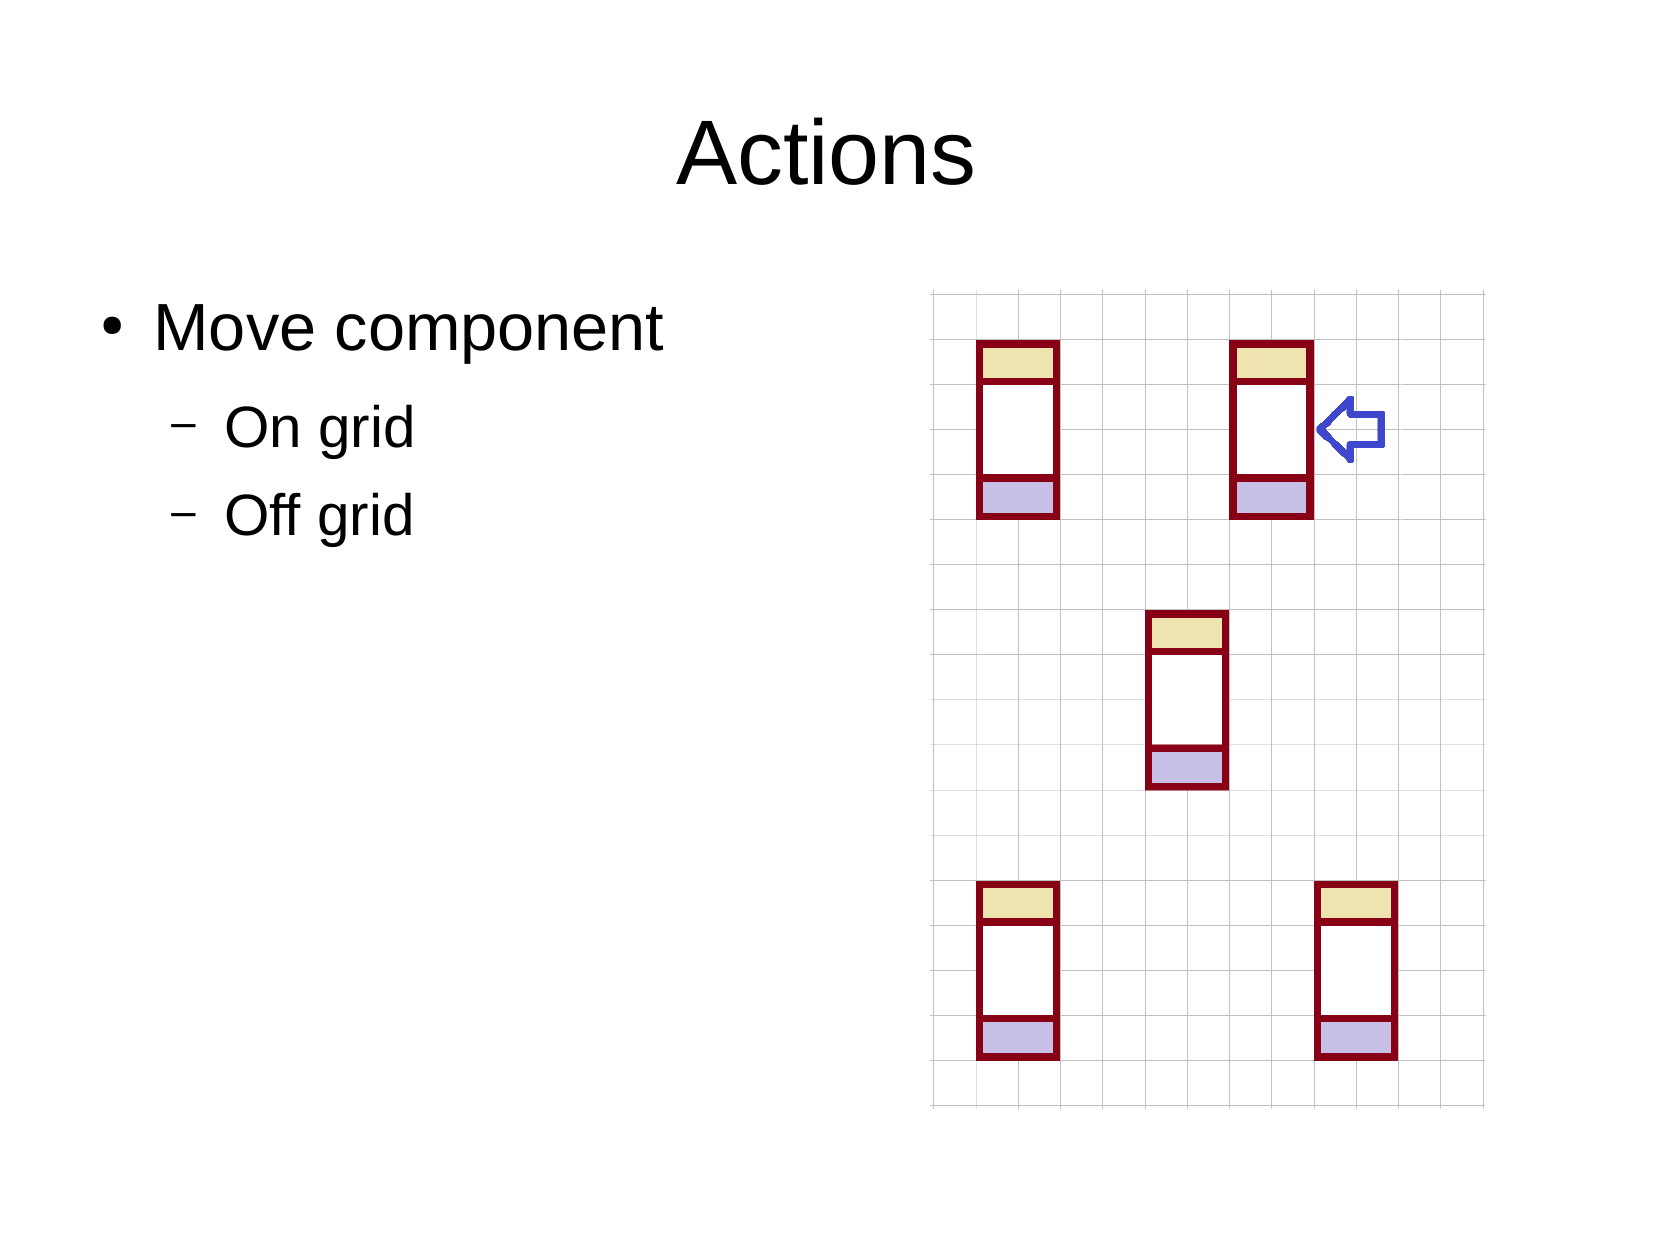

# Actions
Move component
On grid
Off grid